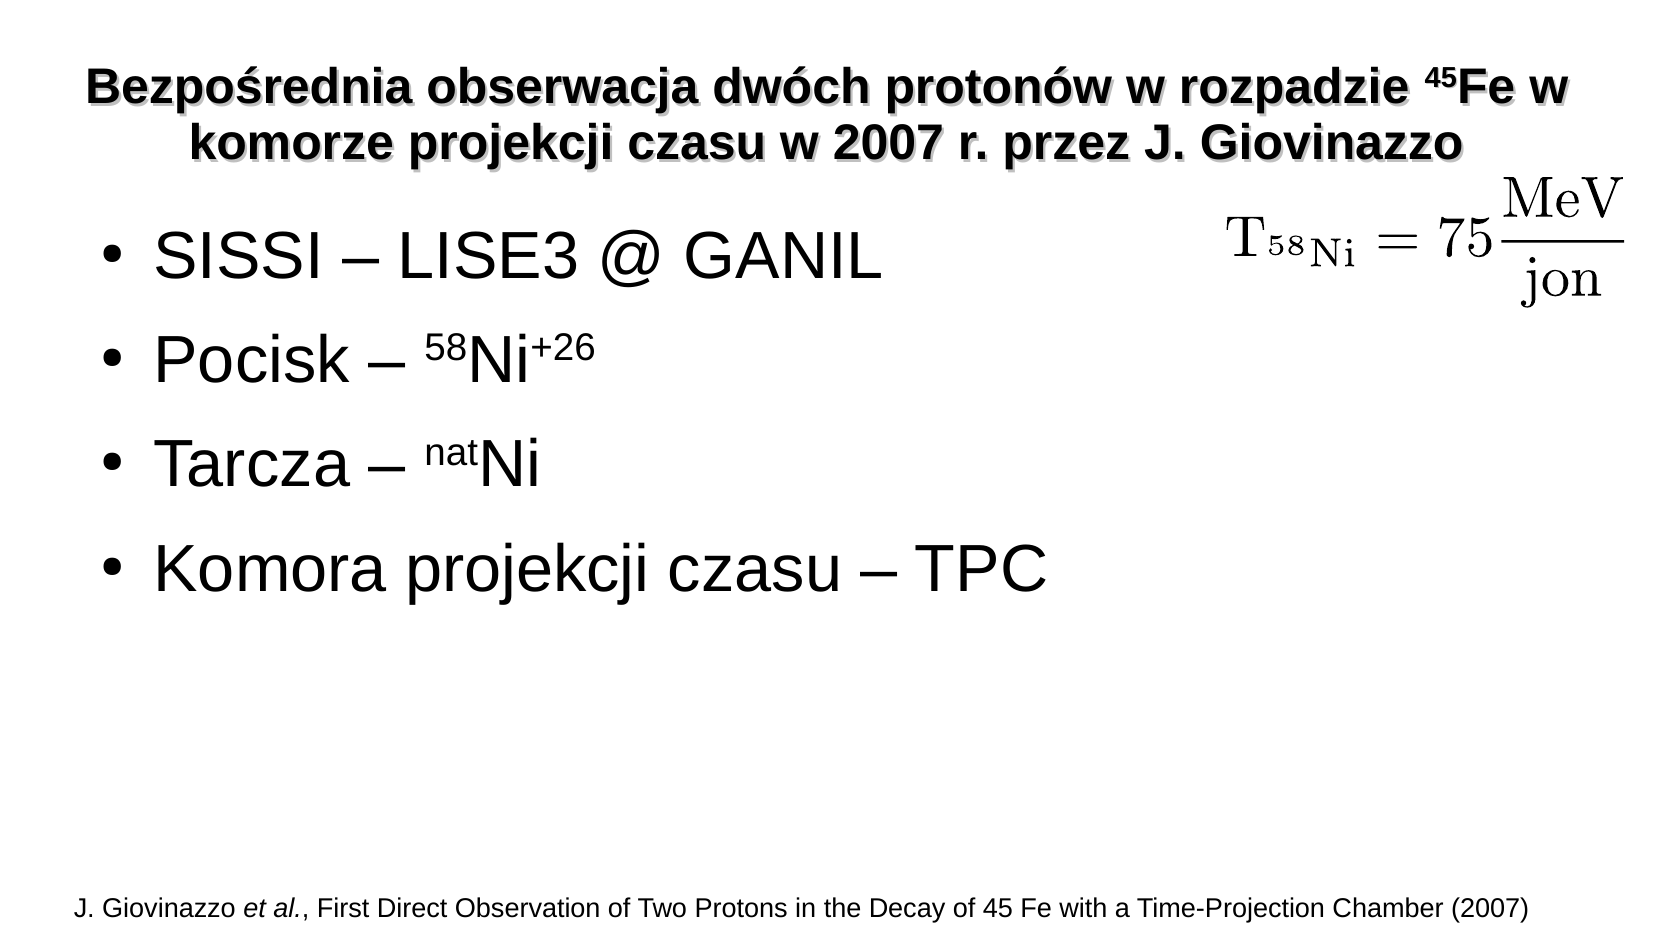

# Bezpośrednia obserwacja dwóch protonów w rozpadzie 45Fe w komorze projekcji czasu w 2007 r. przez J. Giovinazzo
SISSI – LISE3 @ GANIL
Pocisk – 58Ni+26
Tarcza – natNi
Komora projekcji czasu – TPC
J. Giovinazzo et al., First Direct Observation of Two Protons in the Decay of 45 Fe with a Time-Projection Chamber (2007)